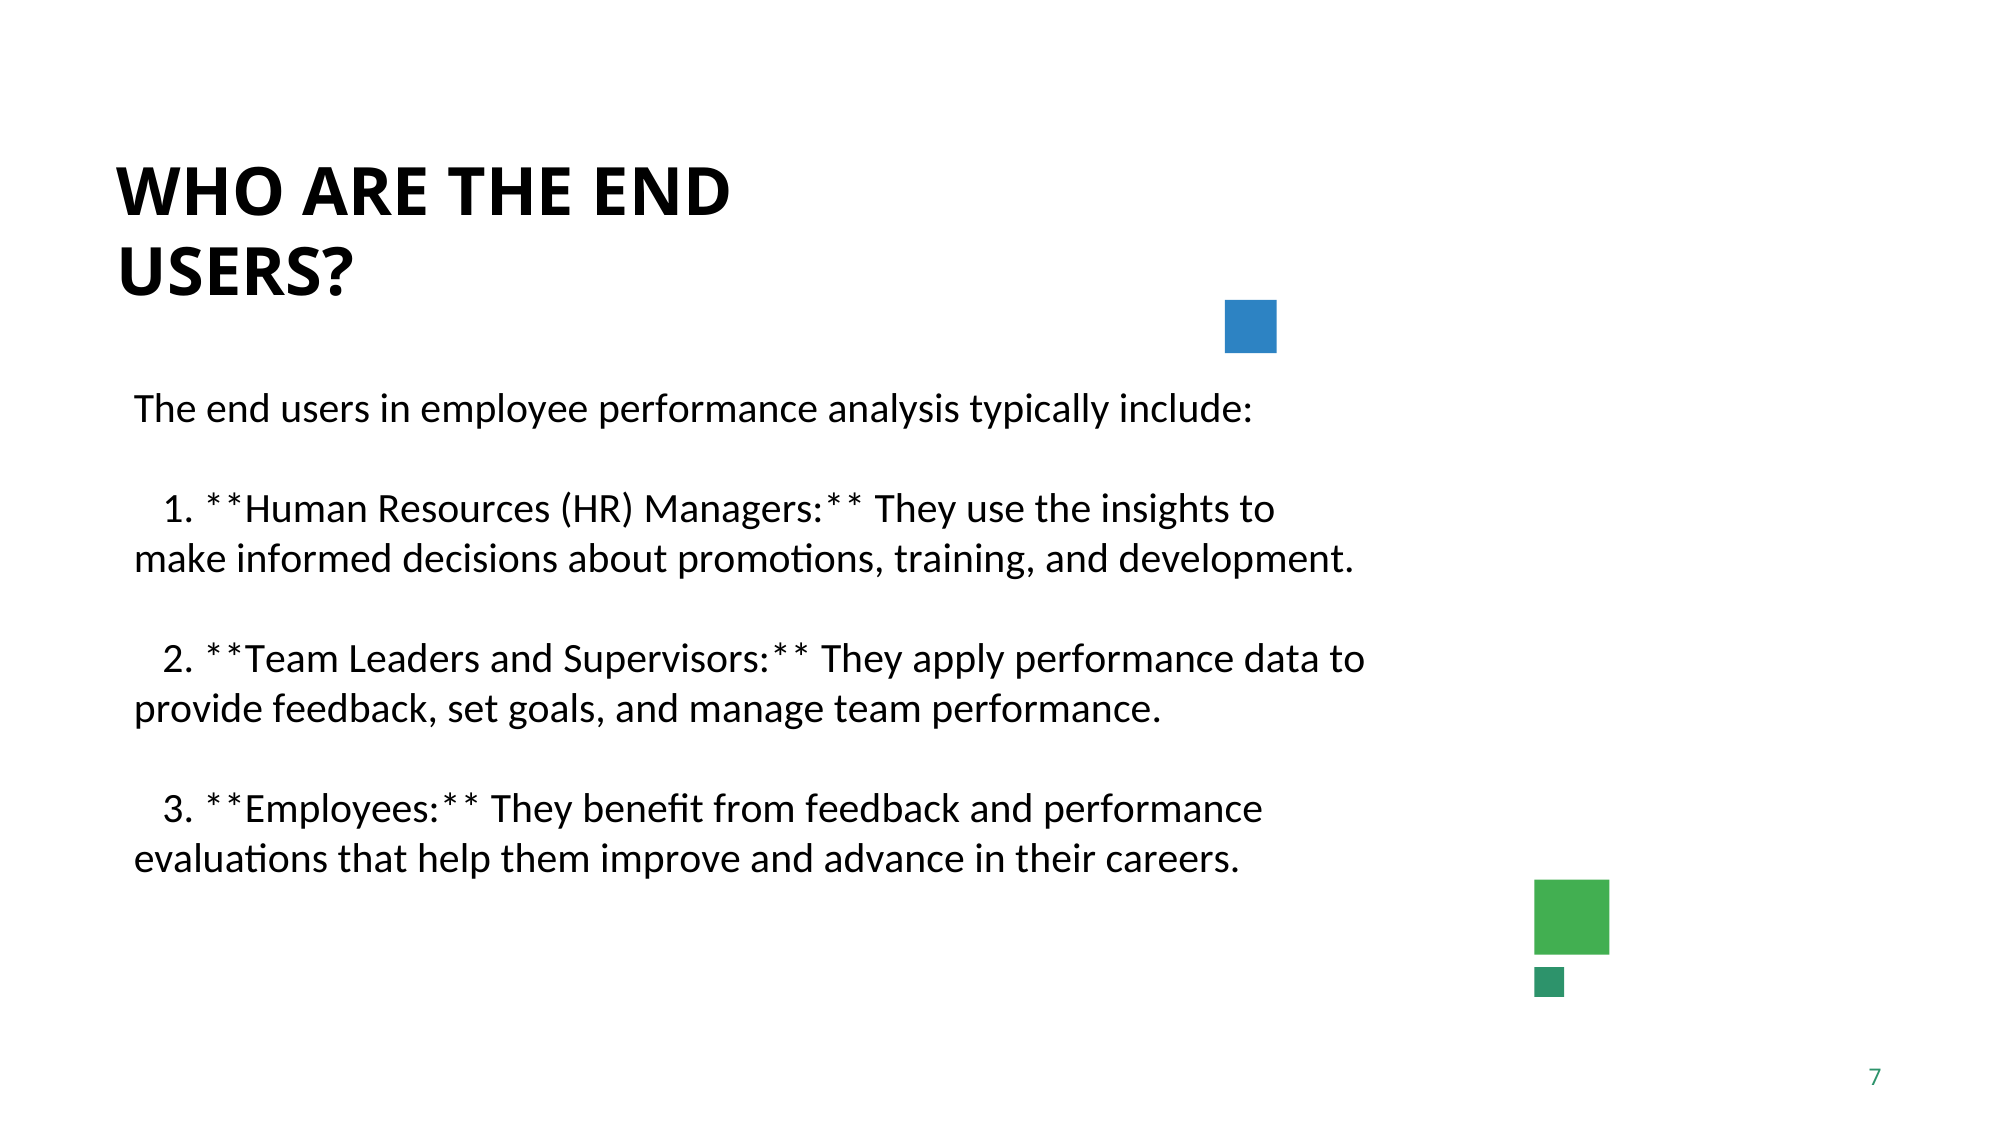

# WHO ARE THE END USERS?
The end users in employee performance analysis typically include:
 1. **Human Resources (HR) Managers:** They use the insights to make informed decisions about promotions, training, and development.
 2. **Team Leaders and Supervisors:** They apply performance data to provide feedback, set goals, and manage team performance.
 3. **Employees:** They benefit from feedback and performance evaluations that help them improve and advance in their careers.